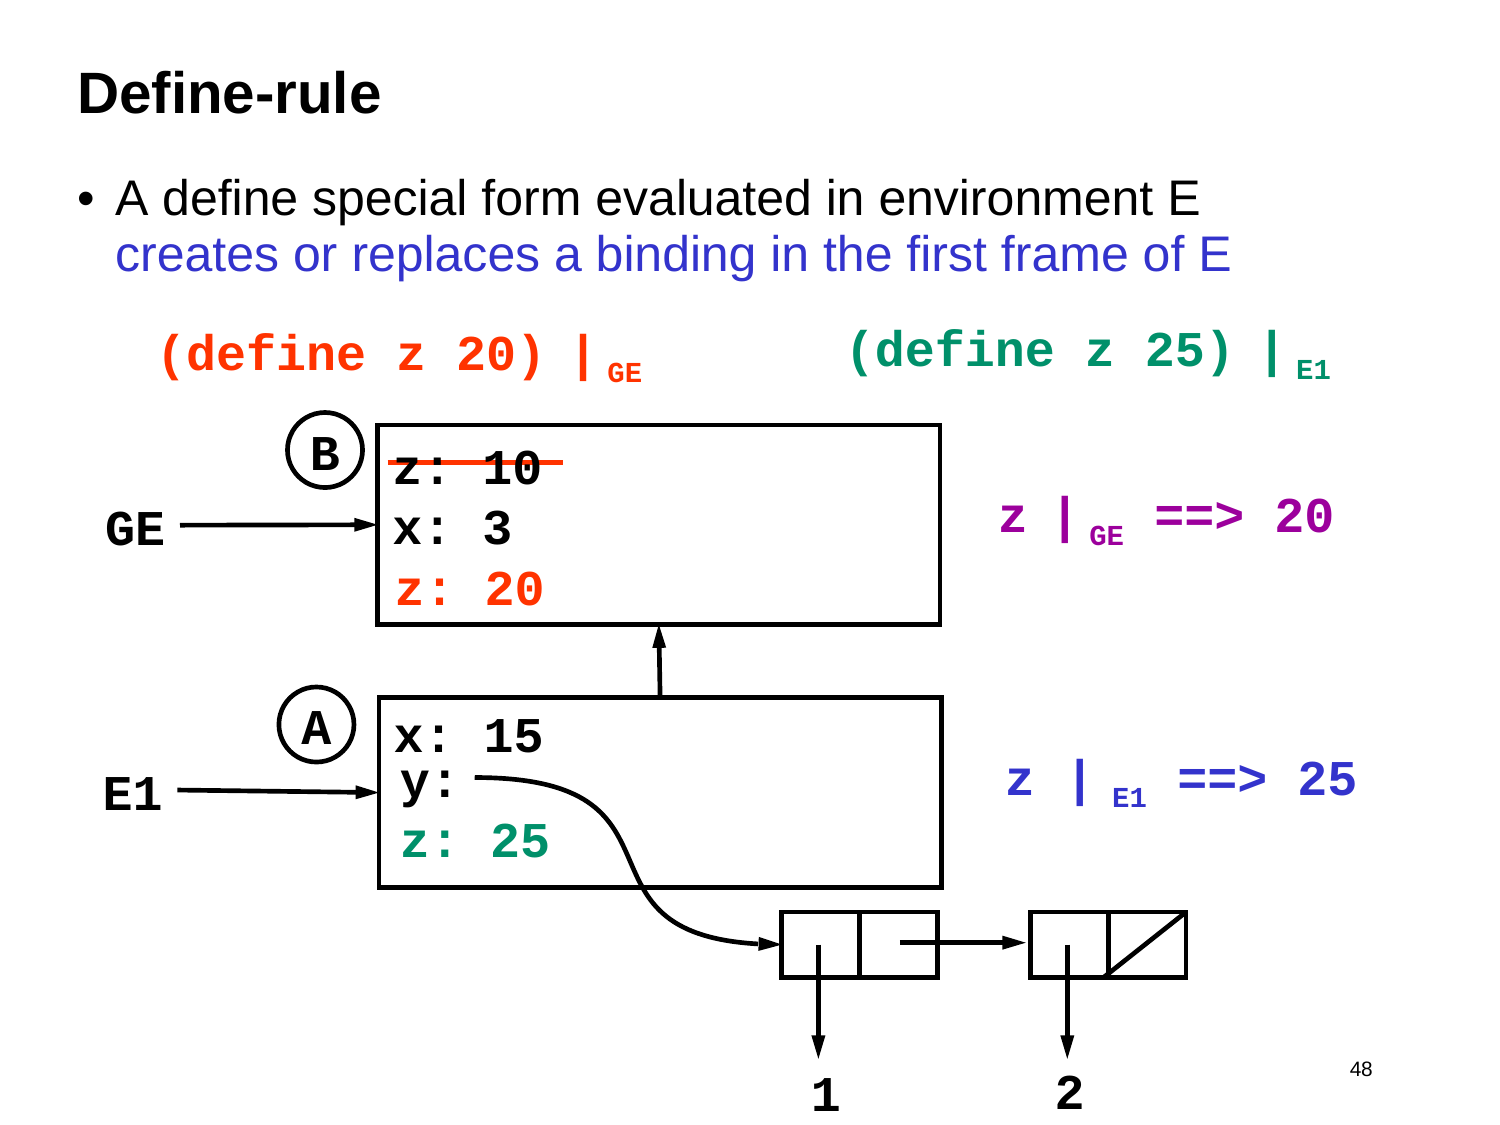

# Define-rule
A define special form evaluated in environment E
creates or replaces a binding in the first frame of E
(define z 25) | E1
(define z 20) | GE
B
z: 10
x: 3
GE
A
x: 15
y:
E1
1
2
z: 20
z | GE ==> 20
z | E1 ==> 25
z: 25
48